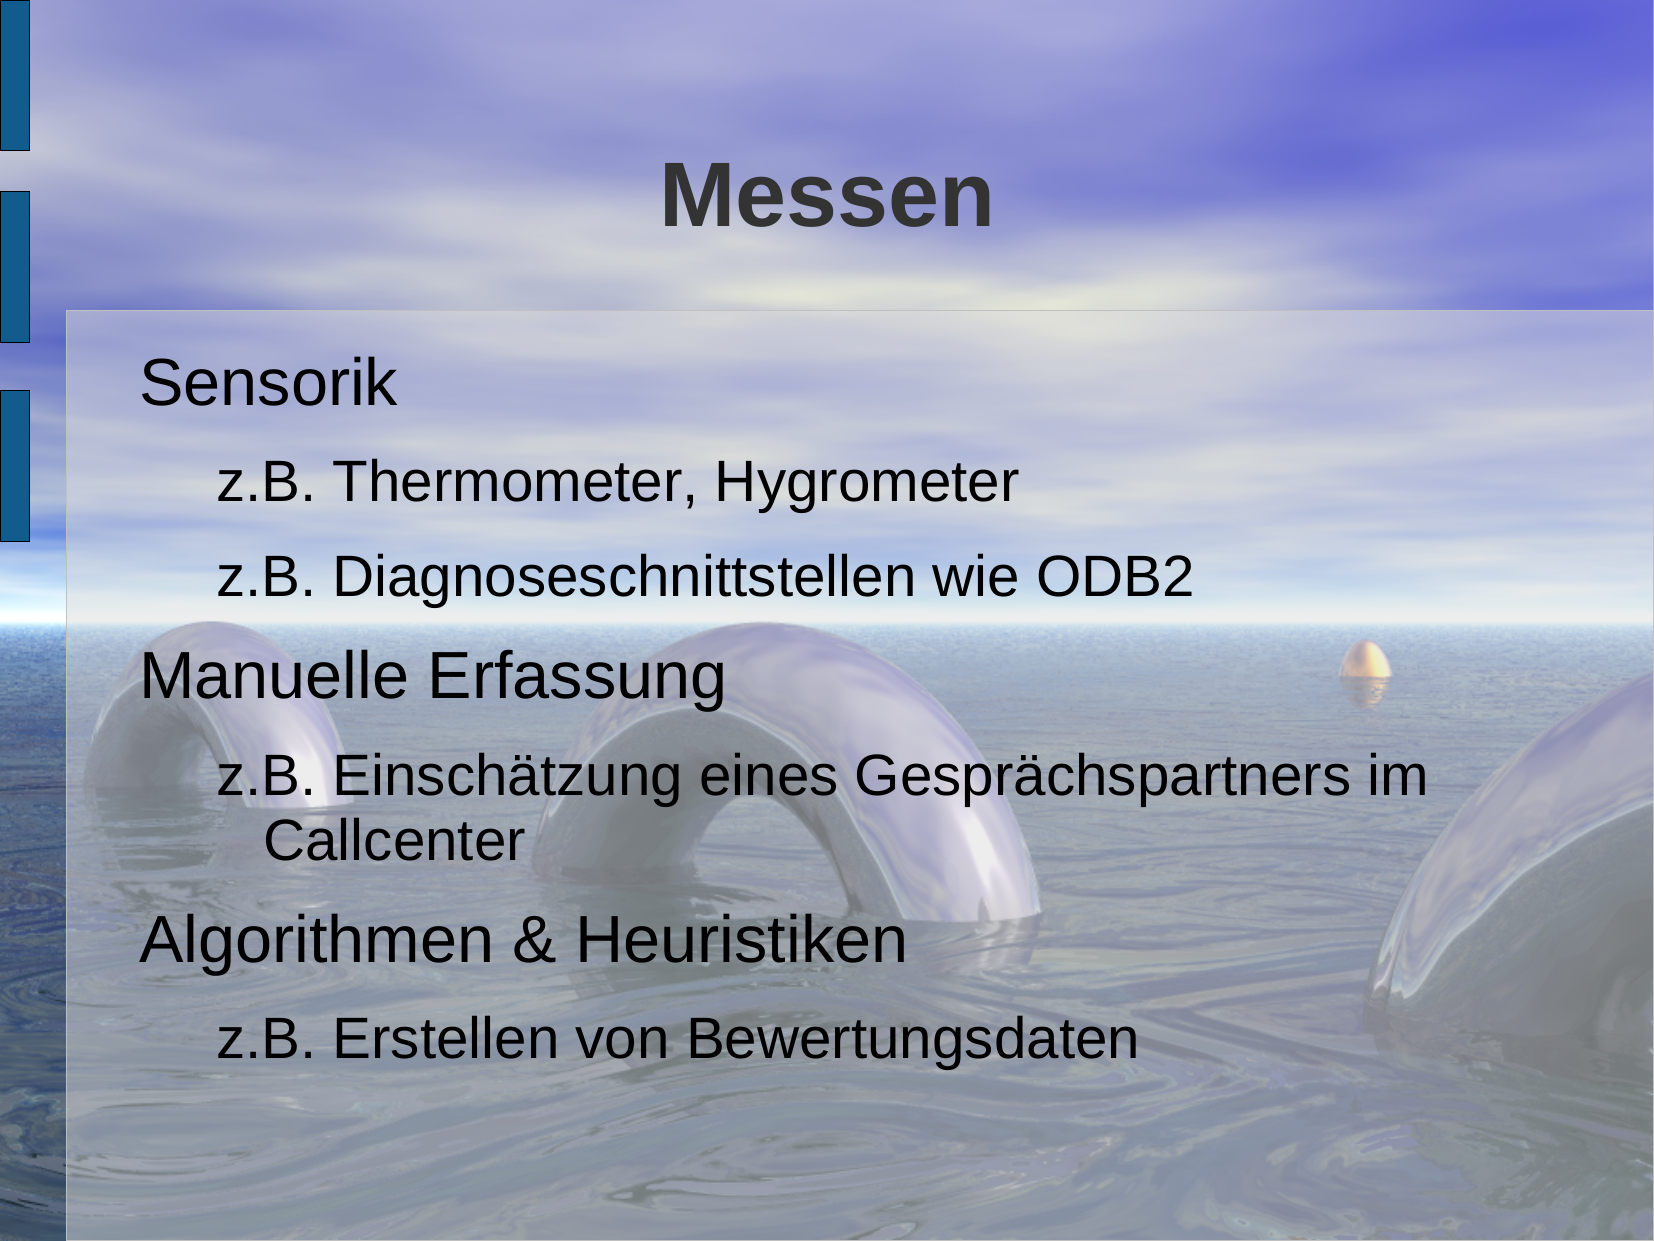

# Messen
Sensorik
z.B. Thermometer, Hygrometer
z.B. Diagnoseschnittstellen wie ODB2
Manuelle Erfassung
z.B. Einschätzung eines Gesprächspartners im Callcenter
Algorithmen & Heuristiken
z.B. Erstellen von Bewertungsdaten